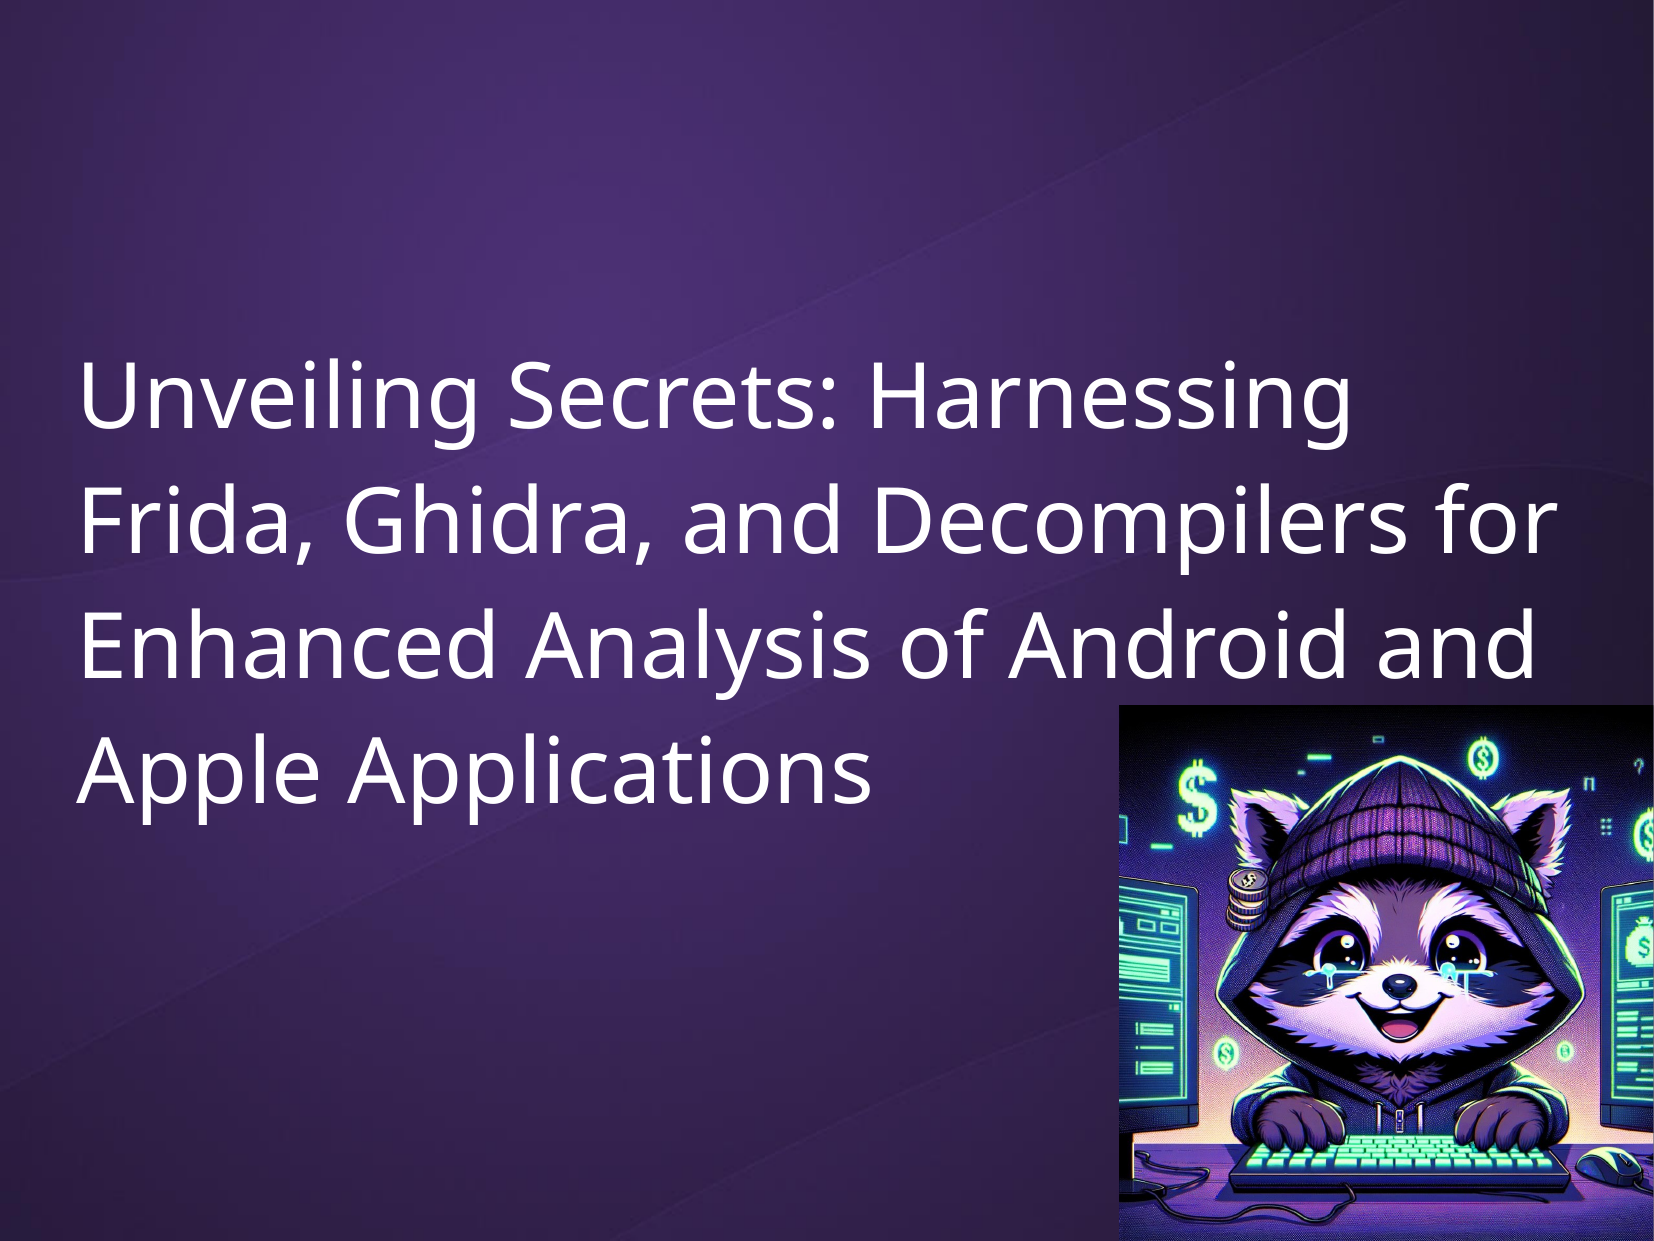

# Unveiling Secrets: Harnessing Frida, Ghidra, and Decompilers for Enhanced Analysis of Android and Apple Applications